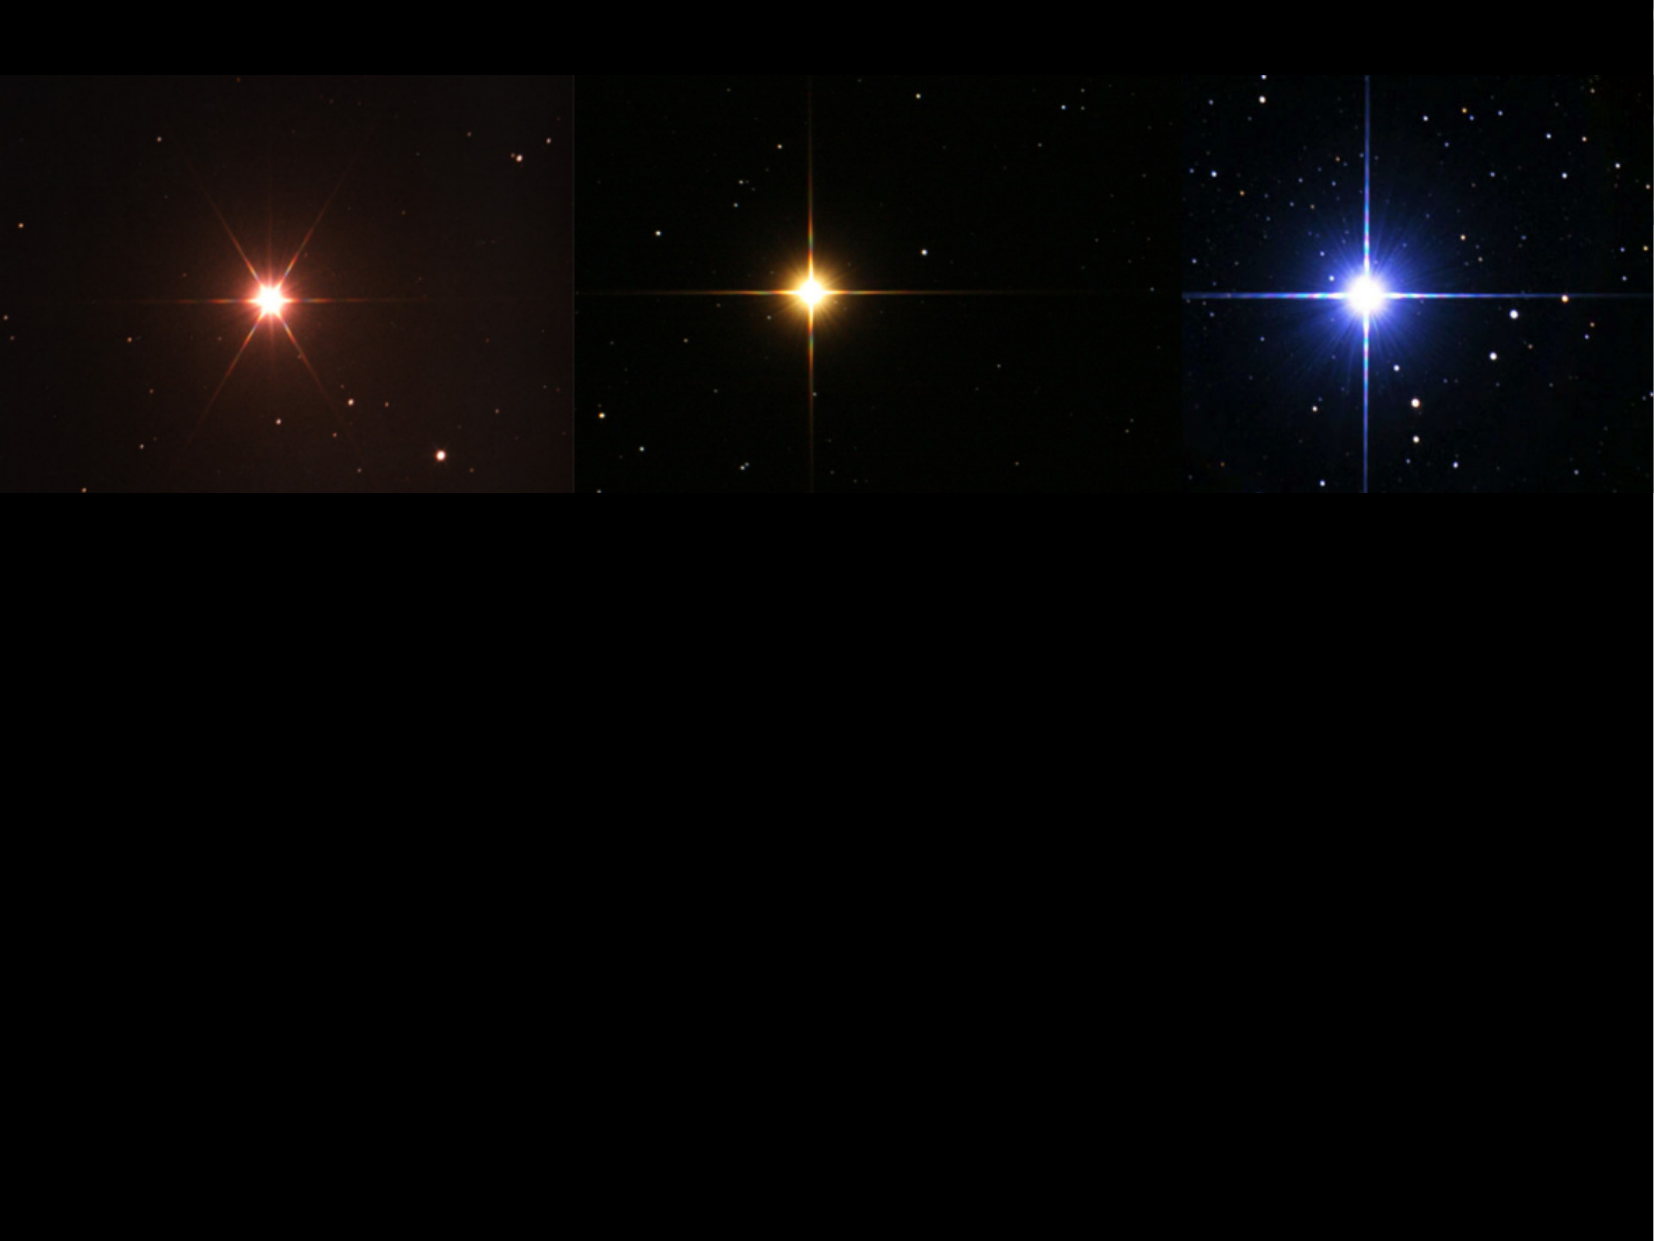

Oct 10, 2017
H. Asorey - IPAC 2017 - 09
37